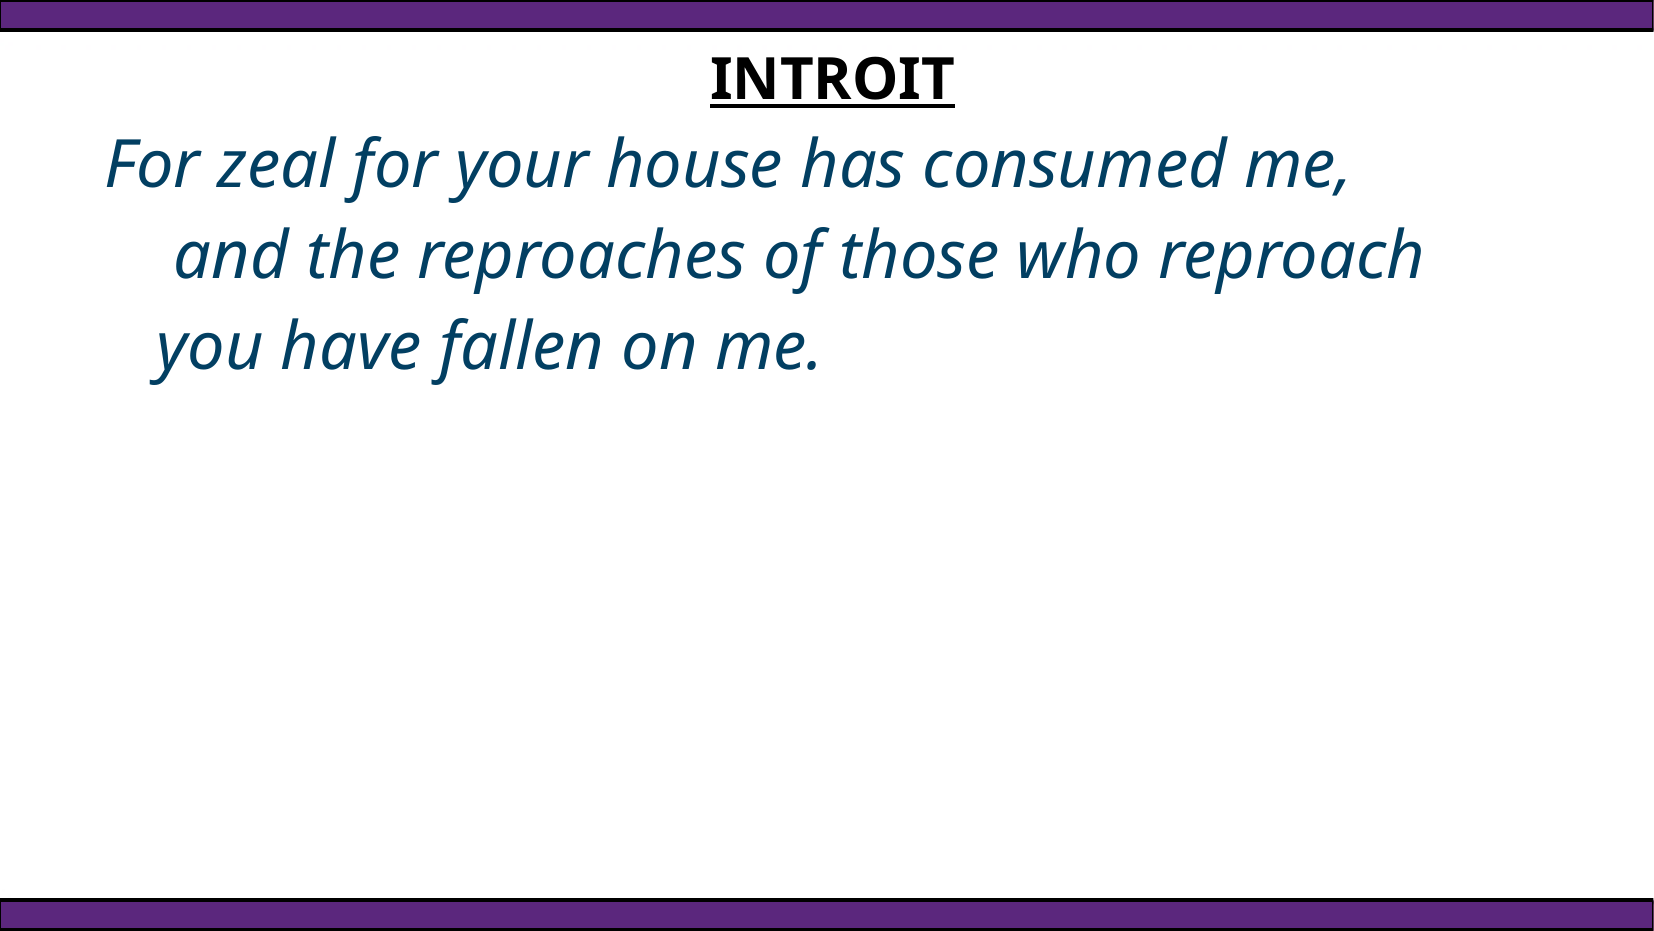

Introit
For zeal for your house has consumed me,
 and the reproaches of those who reproach you have fallen on me.